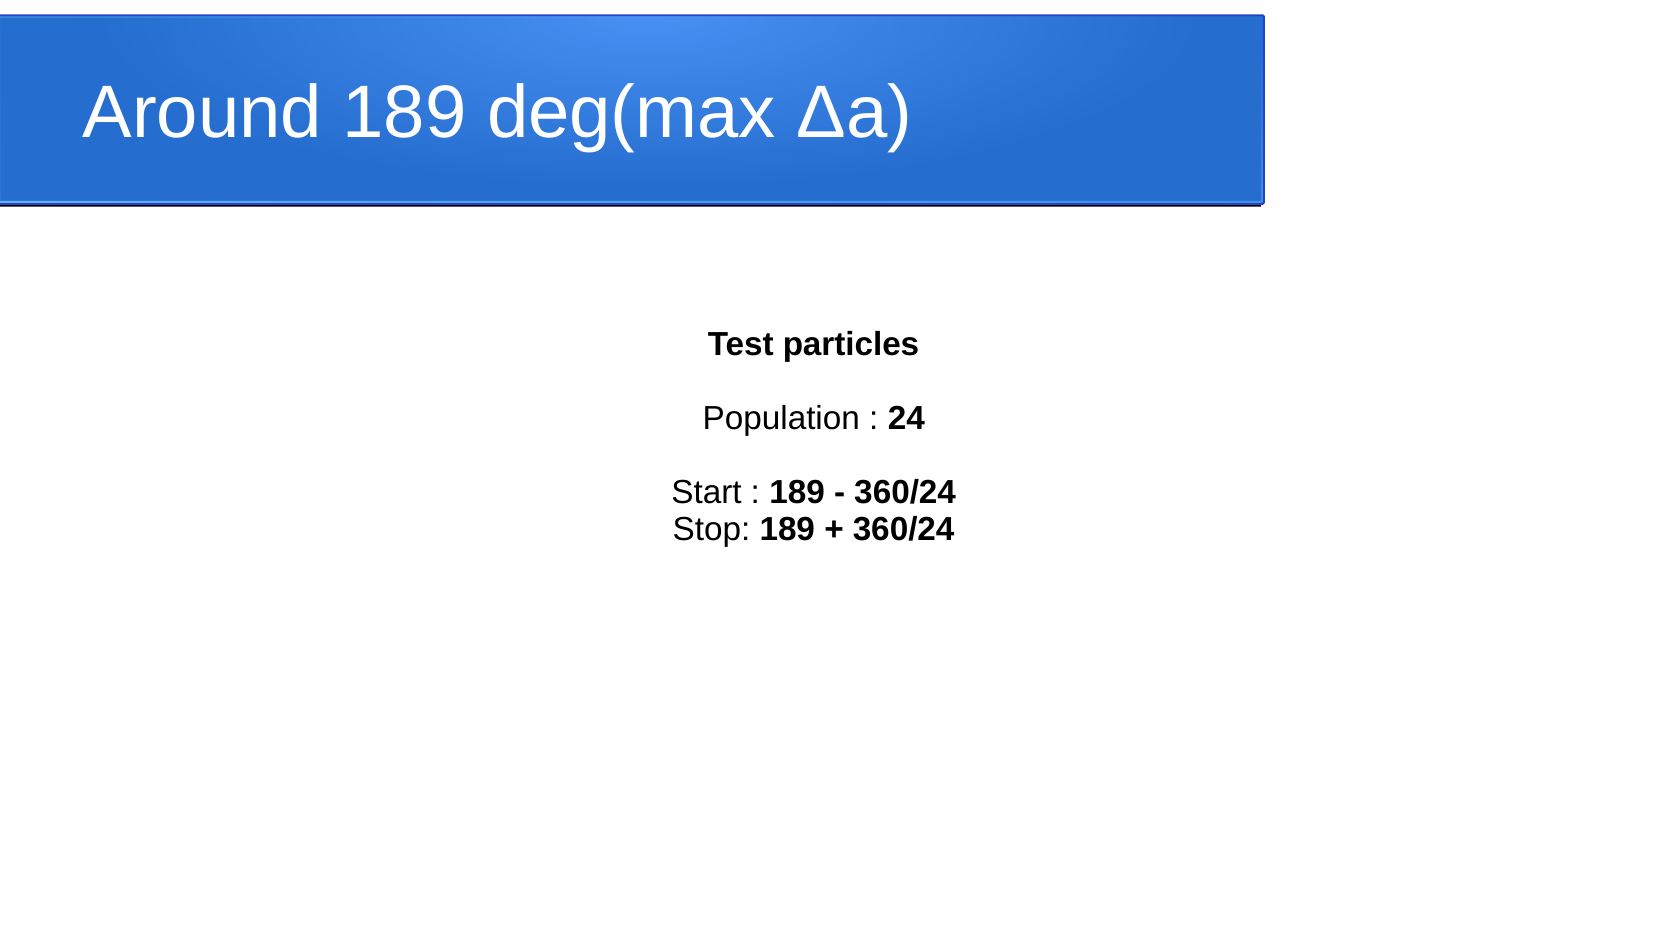

# Around 189 deg(max Δa)
Test particles
Population : 24
Start : 189 - 360/24
Stop: 189 + 360/24